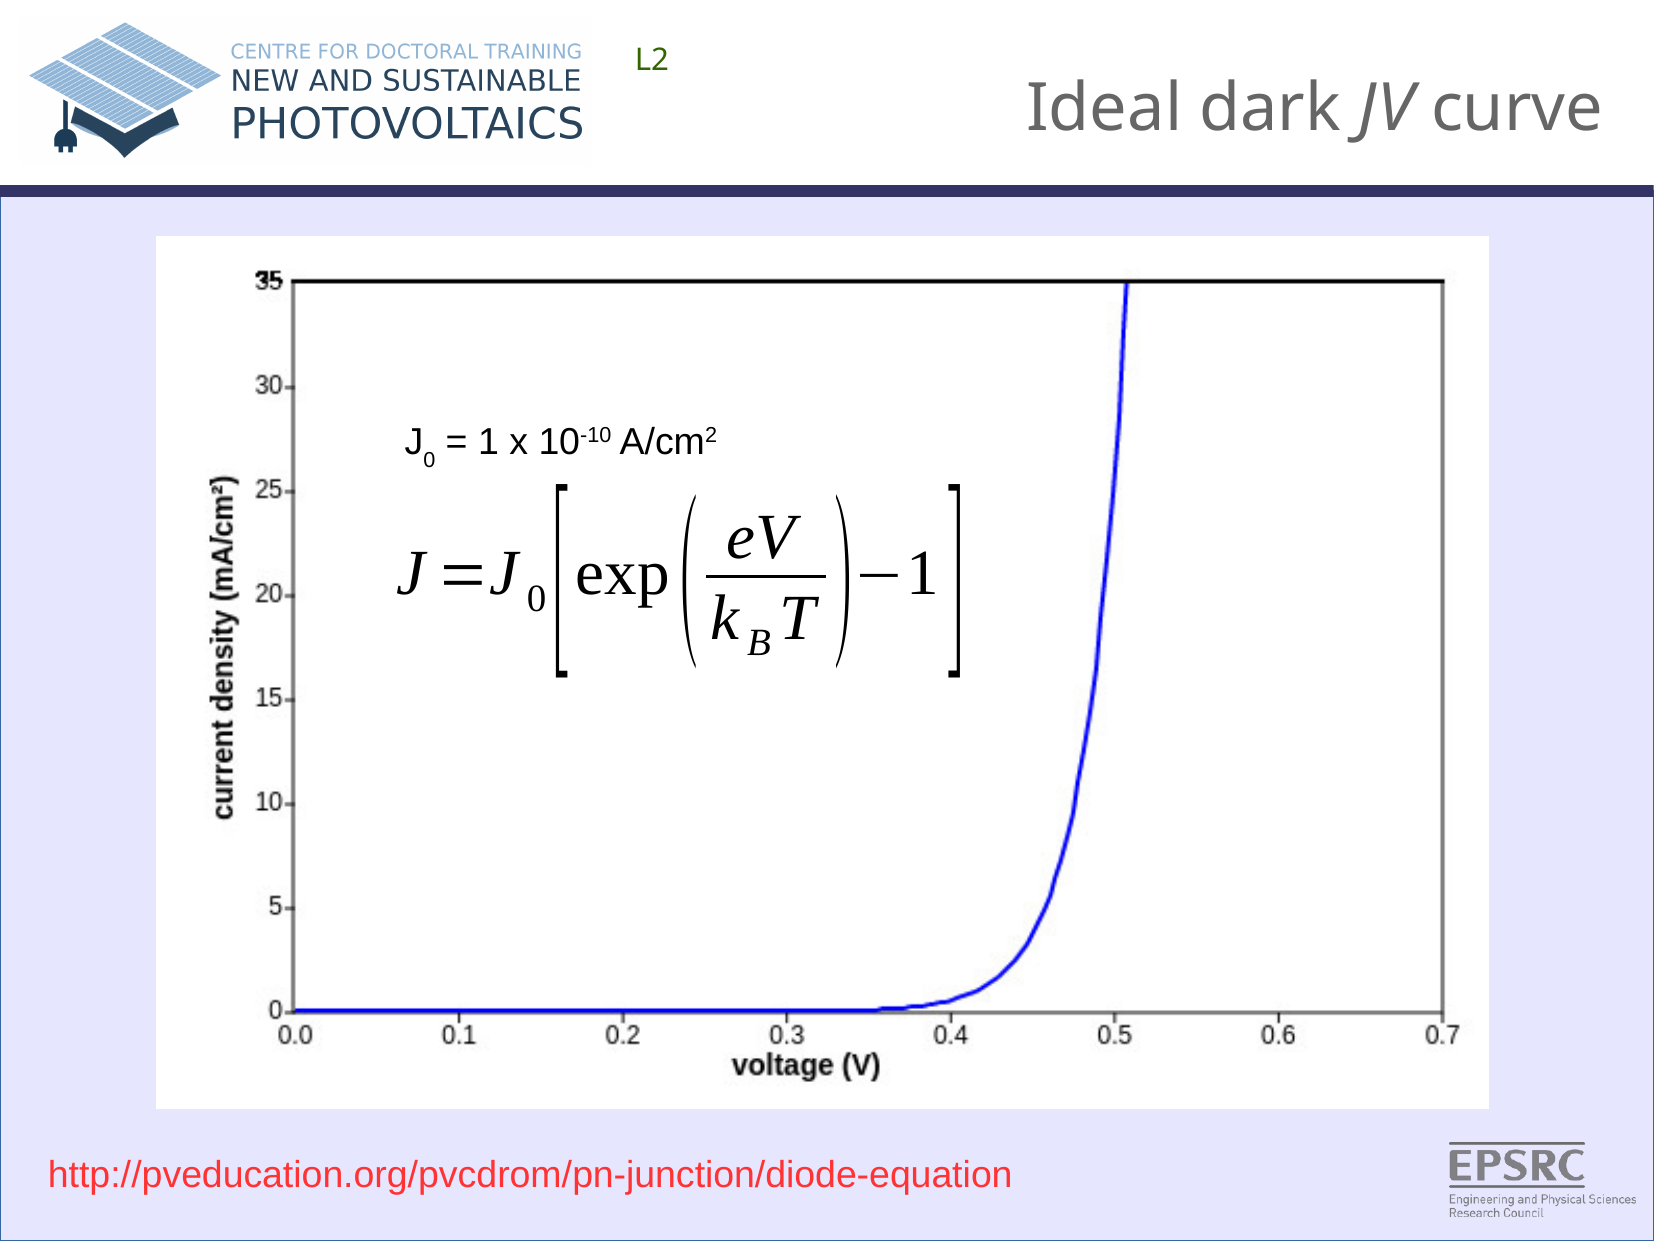

L2
Ideal dark JV curve
J0 = 1 x 10-10 A/cm2
http://pveducation.org/pvcdrom/pn-junction/diode-equation